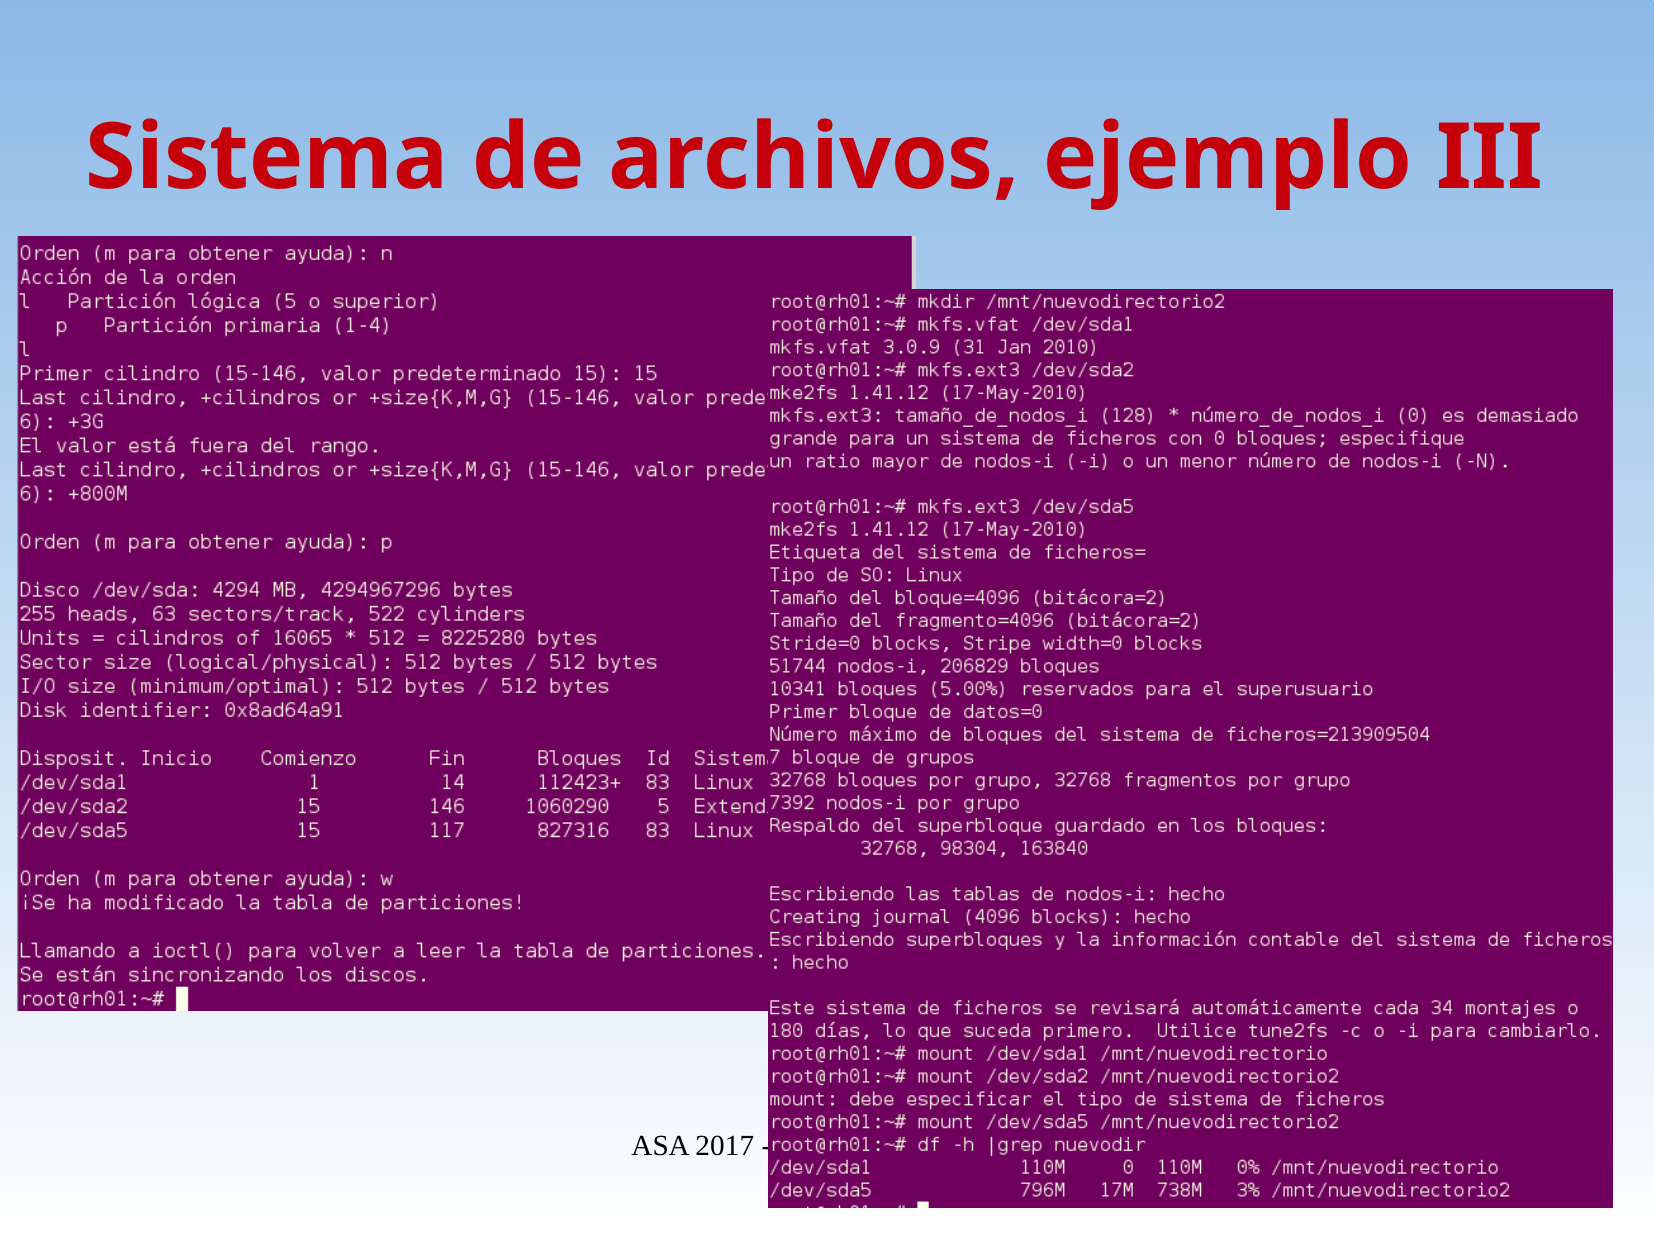

# Sistema de archivos, ejemplo III
ASA 2017 - Ing. Miriam Lechner
15